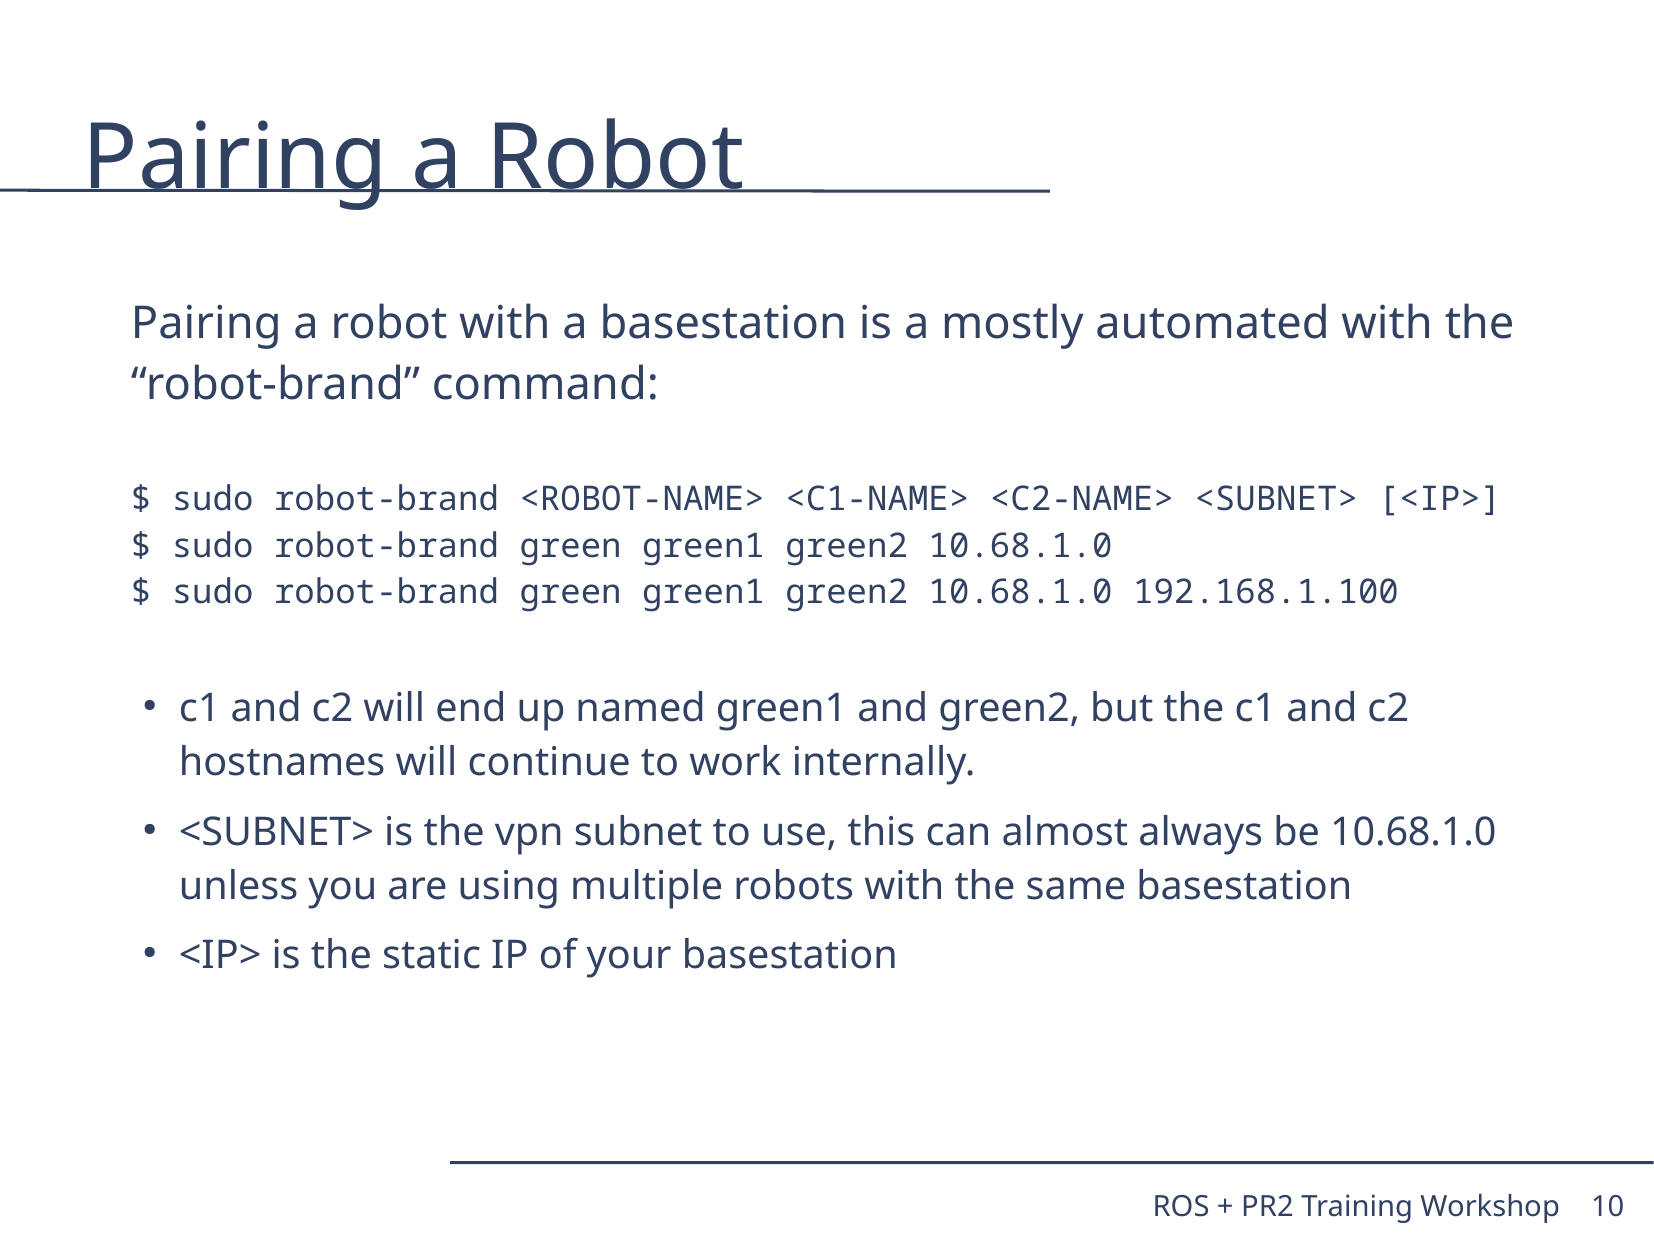

# Pairing a Robot
Pairing a robot with a basestation is a mostly automated with the “robot-brand” command:
$ sudo robot-brand <ROBOT-NAME> <C1-NAME> <C2-NAME> <SUBNET> [<IP>]
$ sudo robot-brand green green1 green2 10.68.1.0
$ sudo robot-brand green green1 green2 10.68.1.0 192.168.1.100
c1 and c2 will end up named green1 and green2, but the c1 and c2 hostnames will continue to work internally.
<SUBNET> is the vpn subnet to use, this can almost always be 10.68.1.0 unless you are using multiple robots with the same basestation
<IP> is the static IP of your basestation